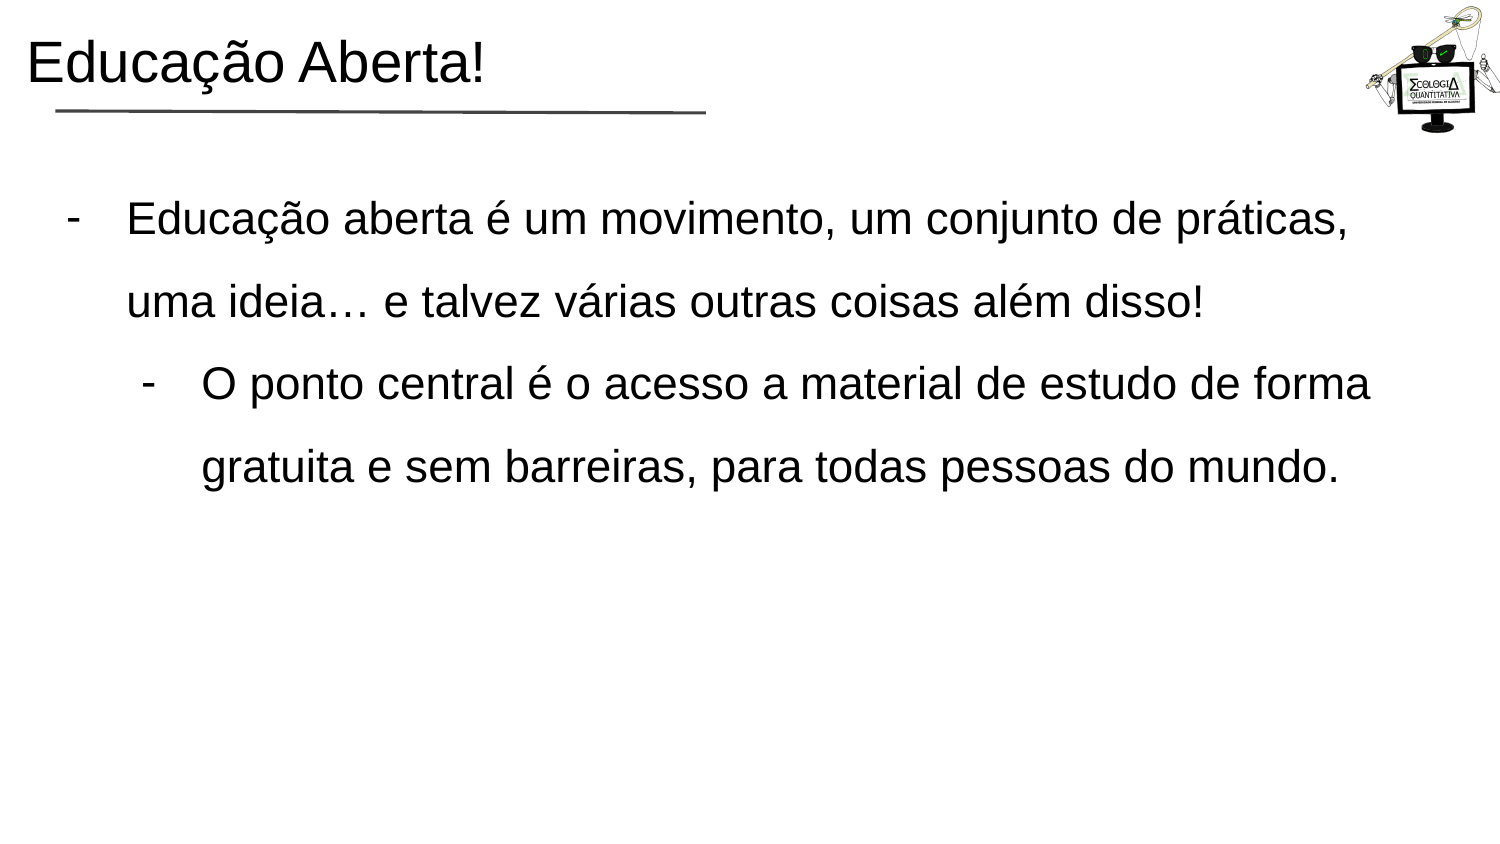

Educação Aberta!
Educação aberta é um movimento, um conjunto de práticas, uma ideia… e talvez várias outras coisas além disso!
O ponto central é o acesso a material de estudo de forma gratuita e sem barreiras, para todas pessoas do mundo.